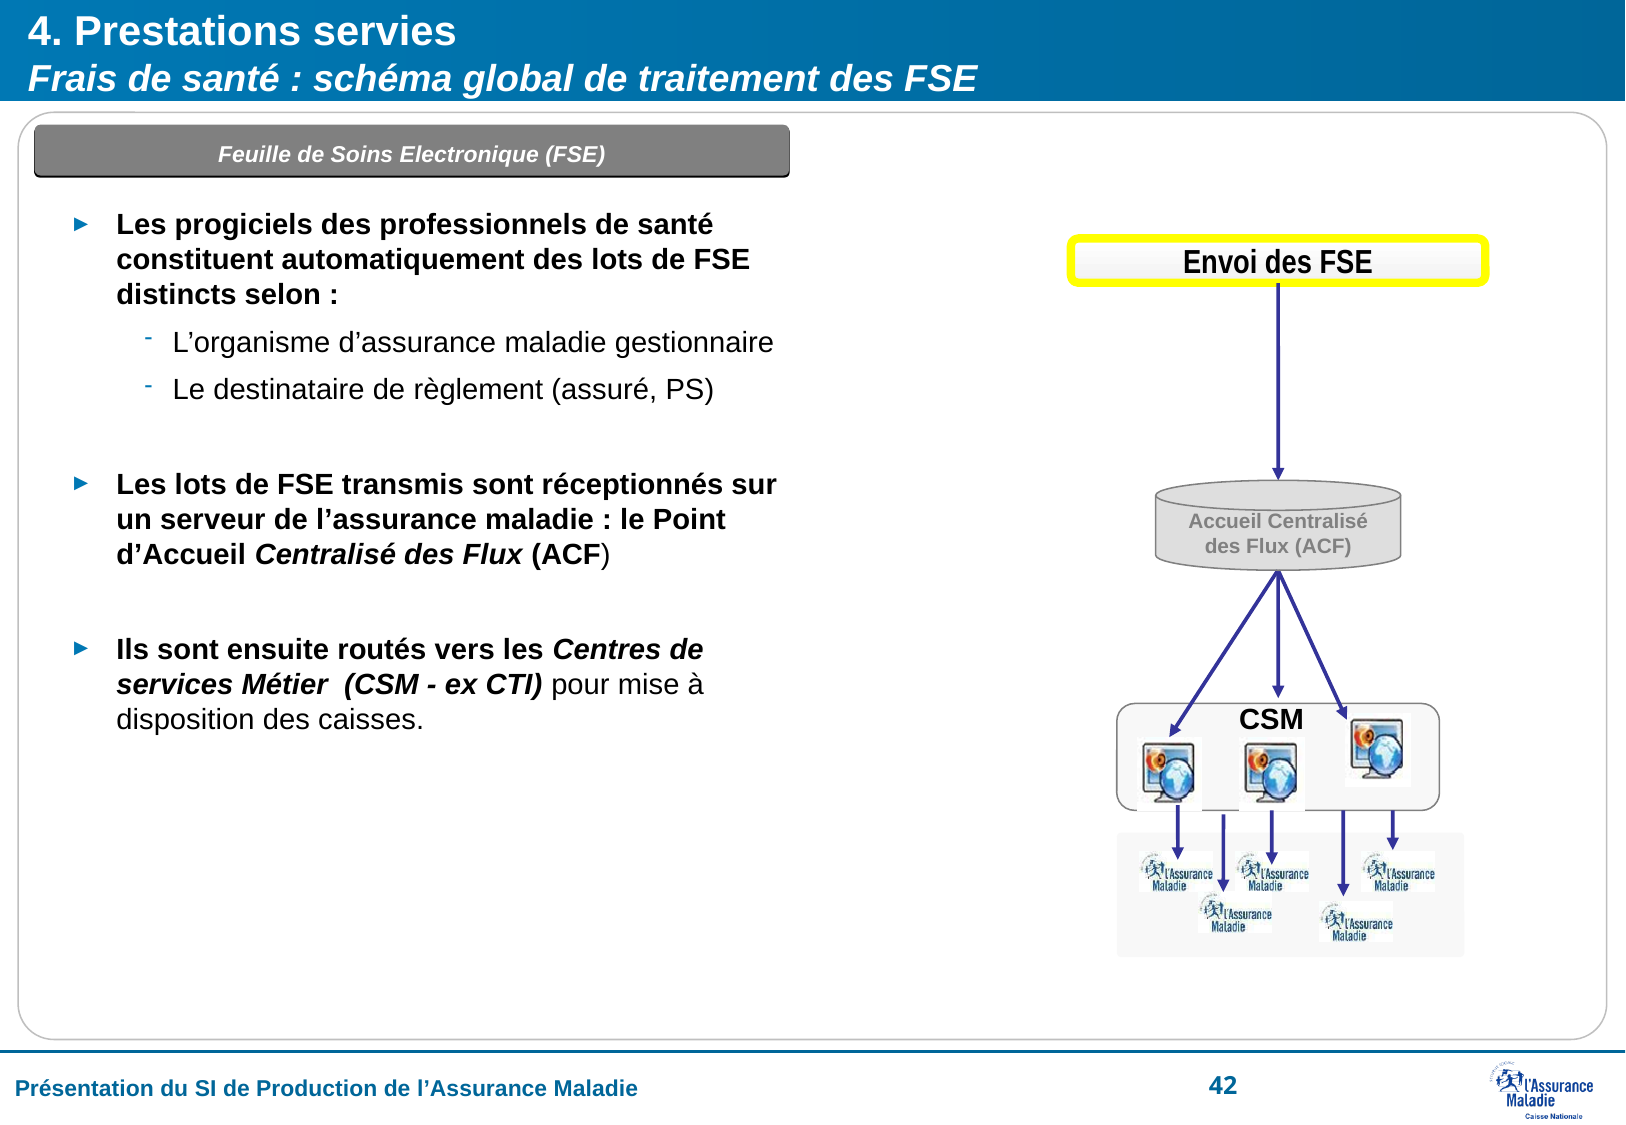

# 4. Prestations servies Frais de santé : schéma global de traitement des FSE
Feuille de Soins Electronique (FSE)
Les progiciels des professionnels de santé constituent automatiquement des lots de FSE distincts selon :
L’organisme d’assurance maladie gestionnaire
Le destinataire de règlement (assuré, PS)
Les lots de FSE transmis sont réceptionnés sur un serveur de l’assurance maladie : le Point d’Accueil Centralisé des Flux (ACF)
Ils sont ensuite routés vers les Centres de services Métier (CSM - ex CTI) pour mise à disposition des caisses.
Envoi des FSE
Accueil Centralisé des Flux (ACF)
CSM